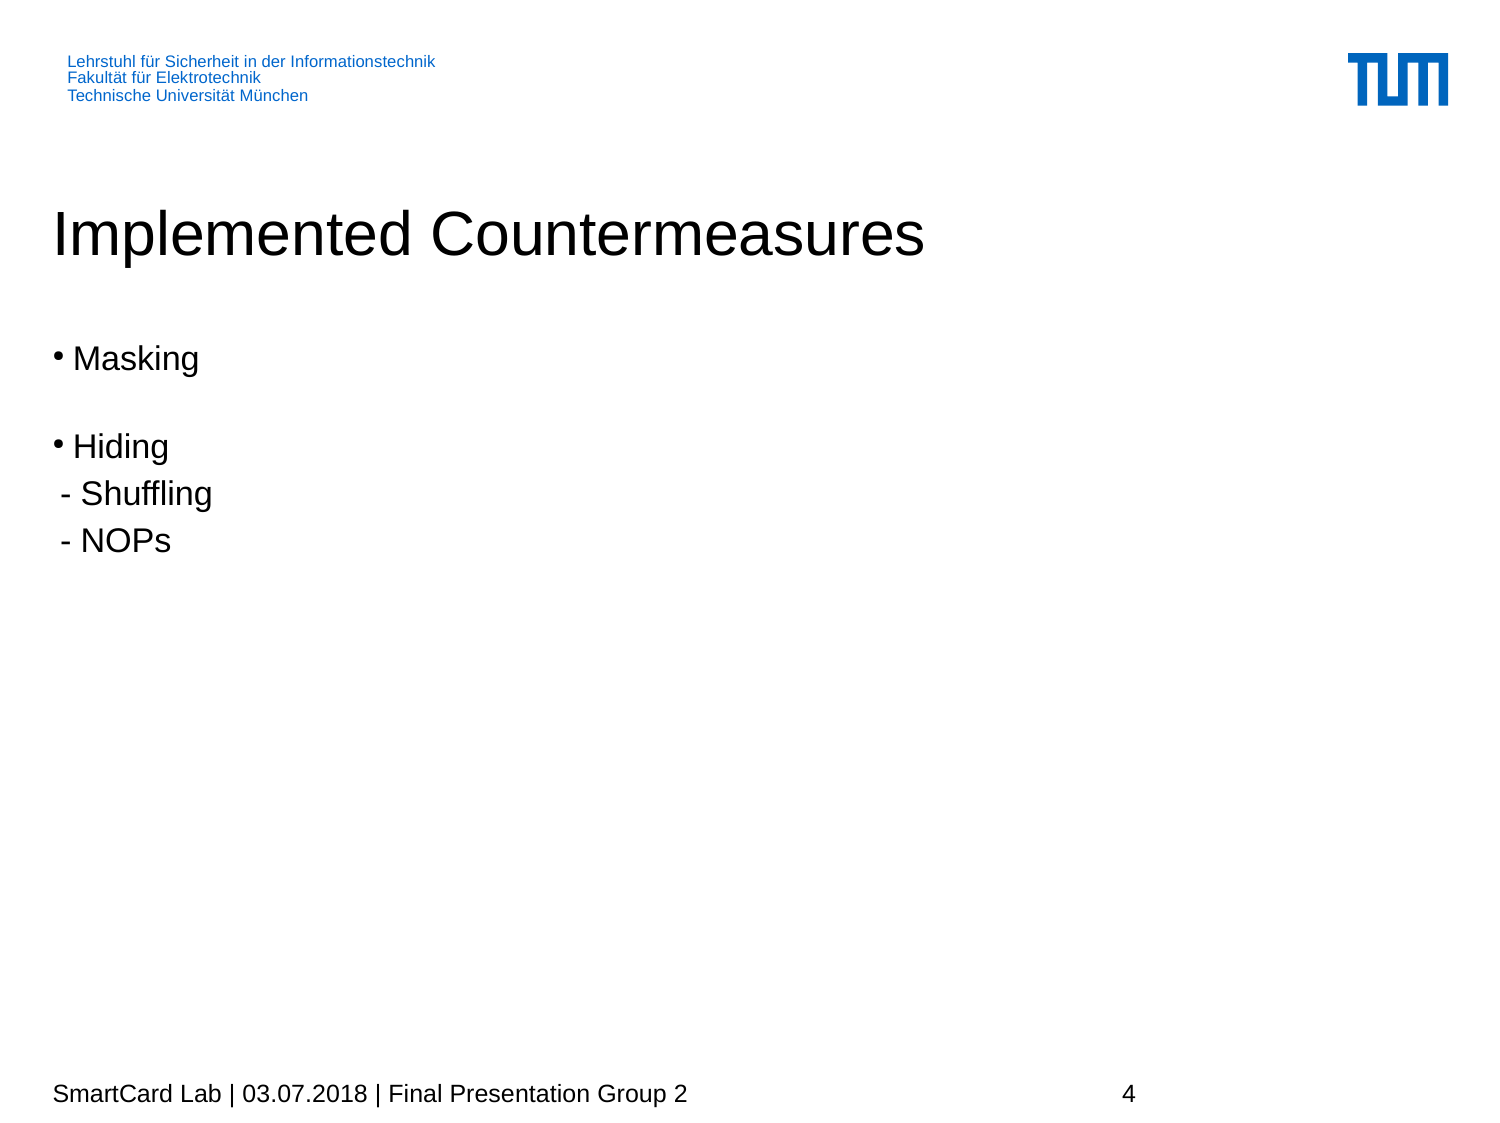

# Implemented Countermeasures
 Masking
 Hiding
- Shuffling
- NOPs
SmartCard Lab | 03.07.2018 | Final Presentation Group 2